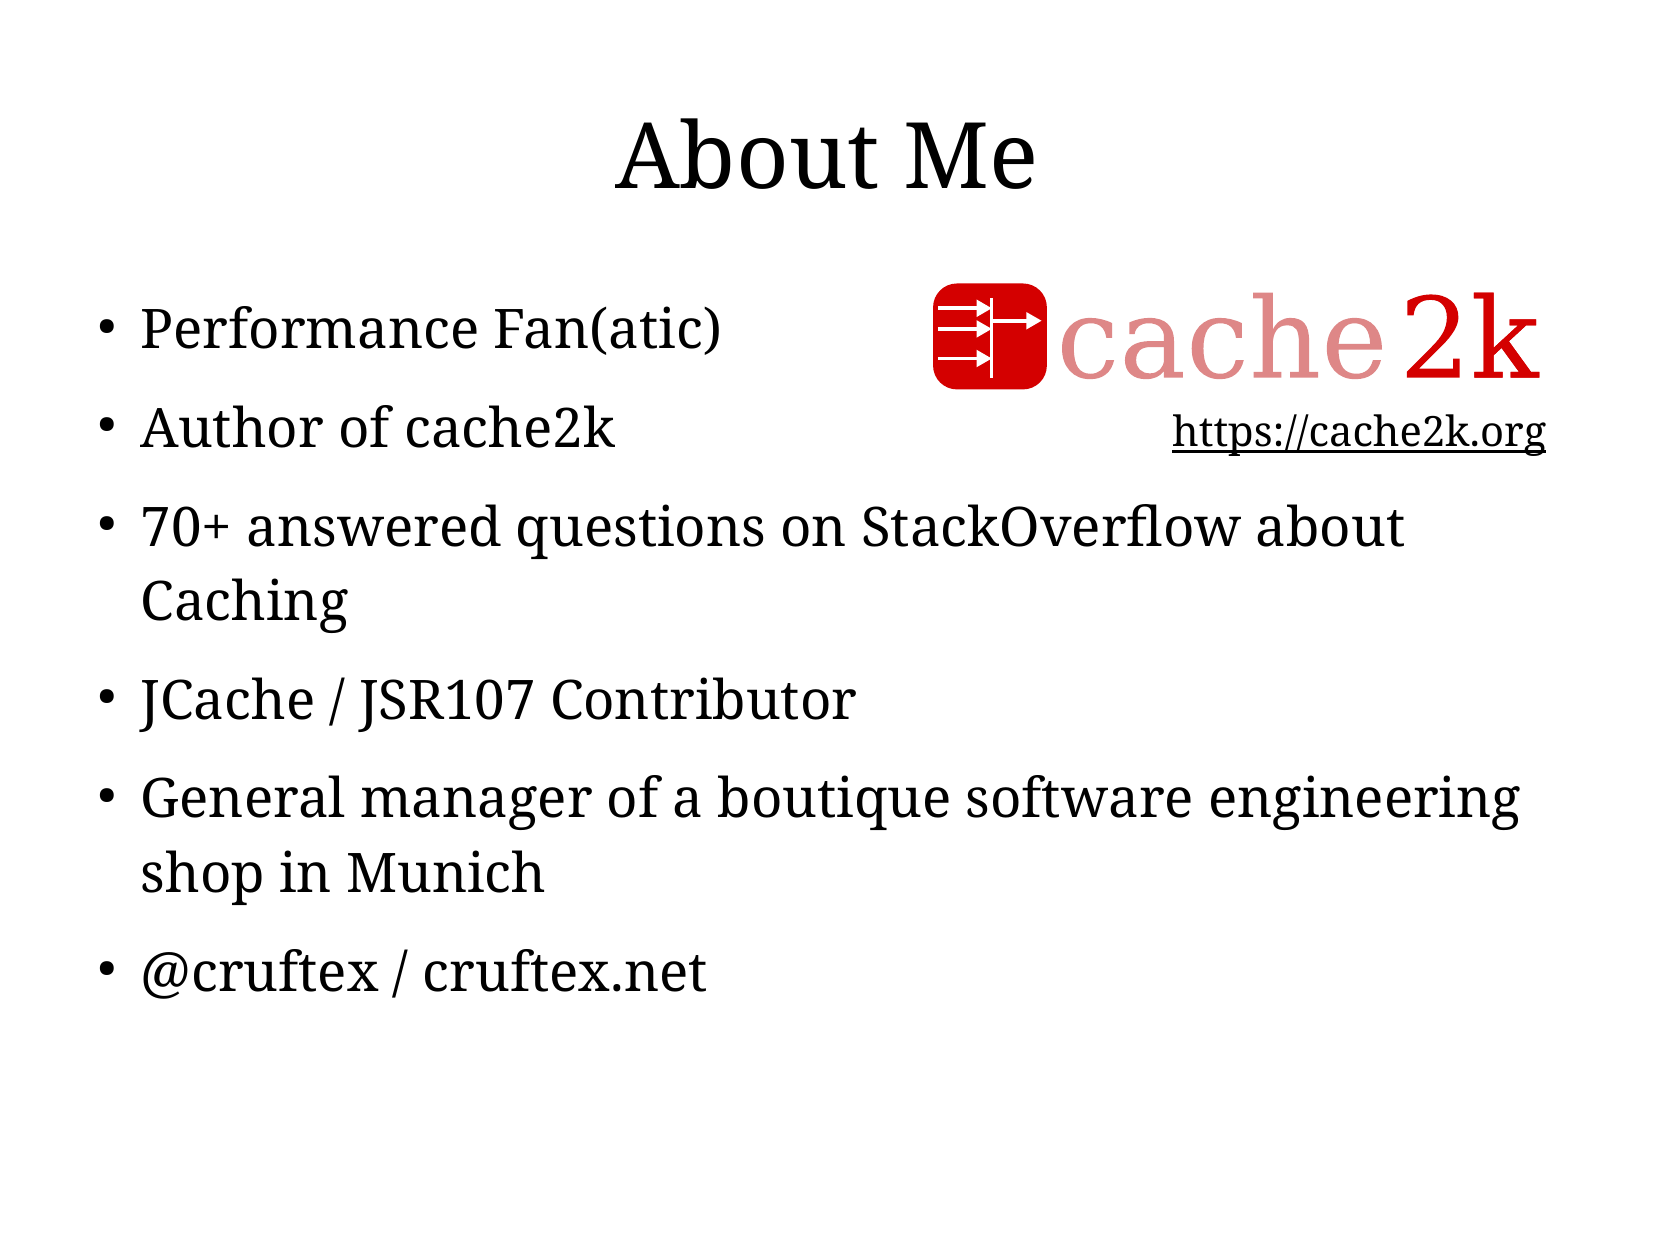

# About Me
Performance Fan(atic)
Author of cache2k
70+ answered questions on StackOverflow about Caching
JCache / JSR107 Contributor
General manager of a boutique software engineering shop in Munich
@cruftex / cruftex.net
https://cache2k.org